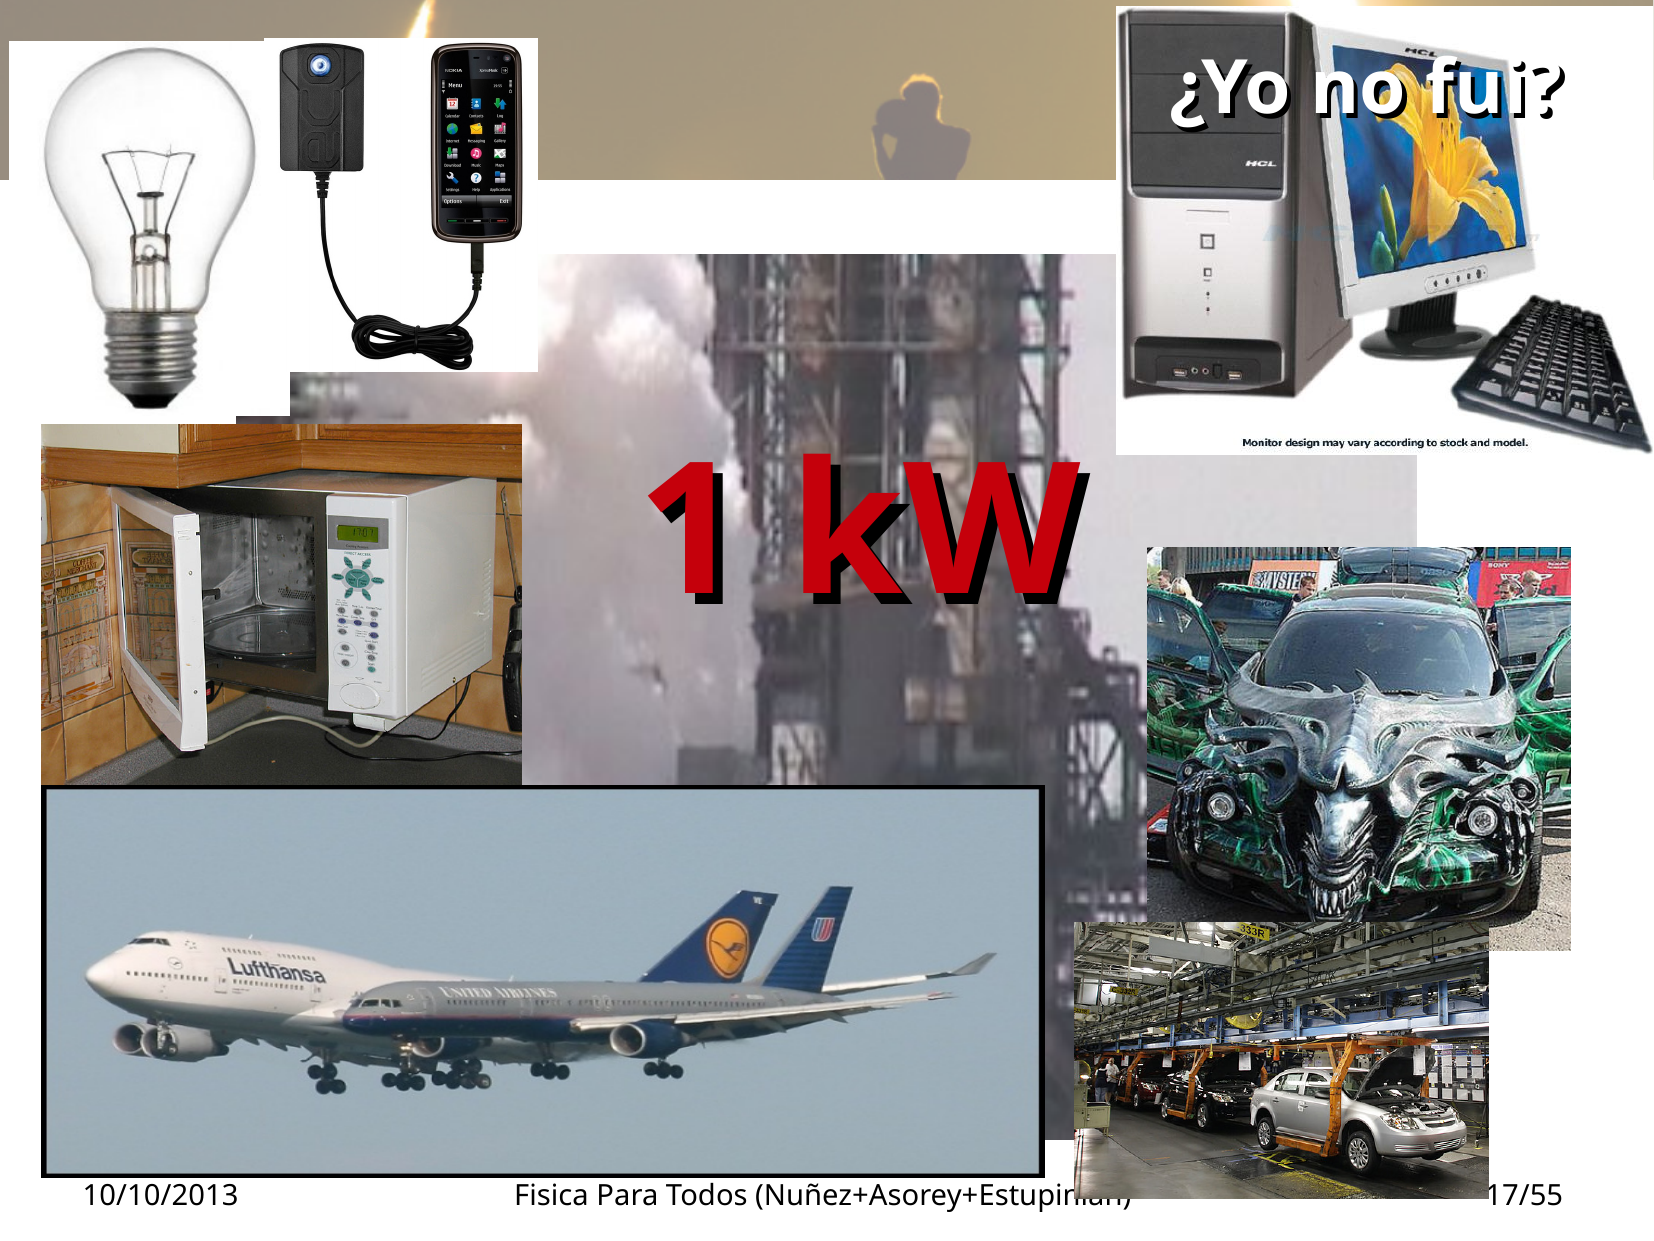

# ¿Yo no fui?
1 kW
10/10/2013
Fisica Para Todos (Nuñez+Asorey+Estupinian)
17